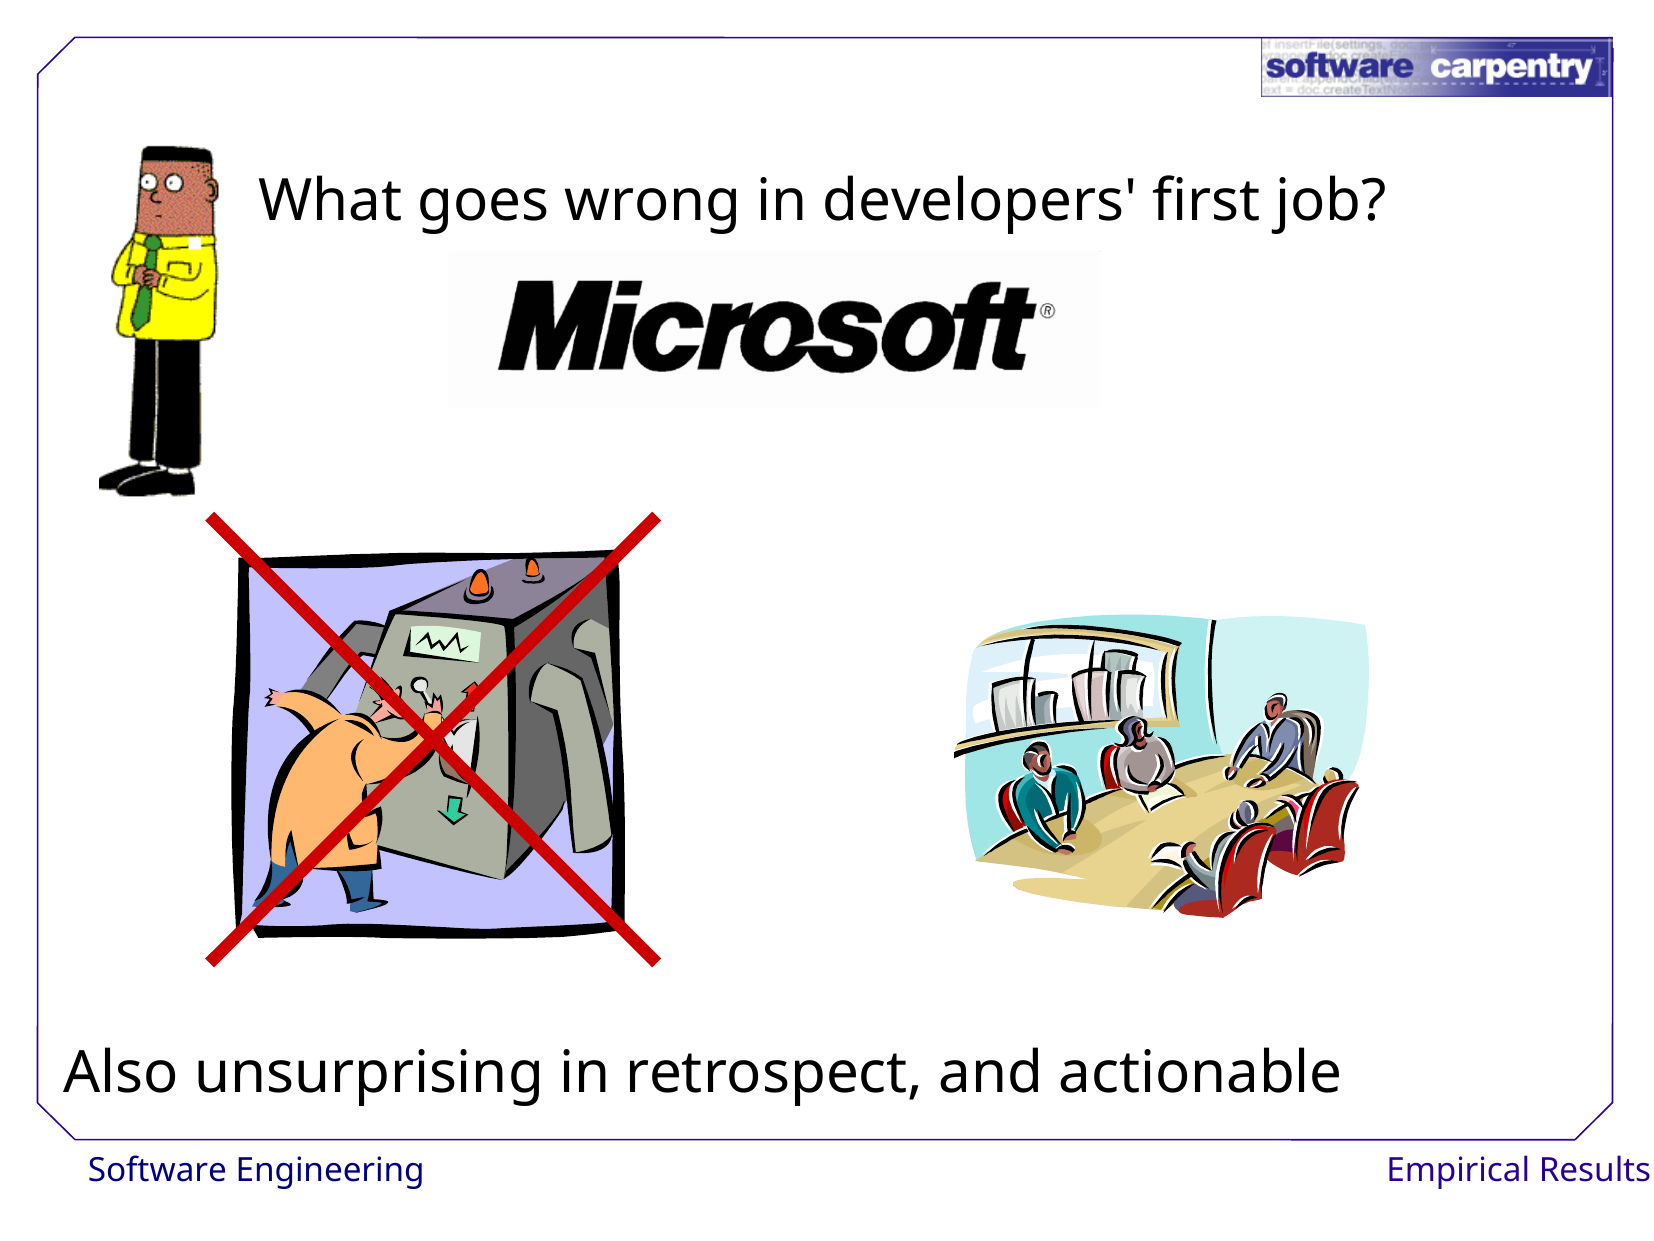

What goes wrong in developers' first job?
Also unsurprising in retrospect, and actionable